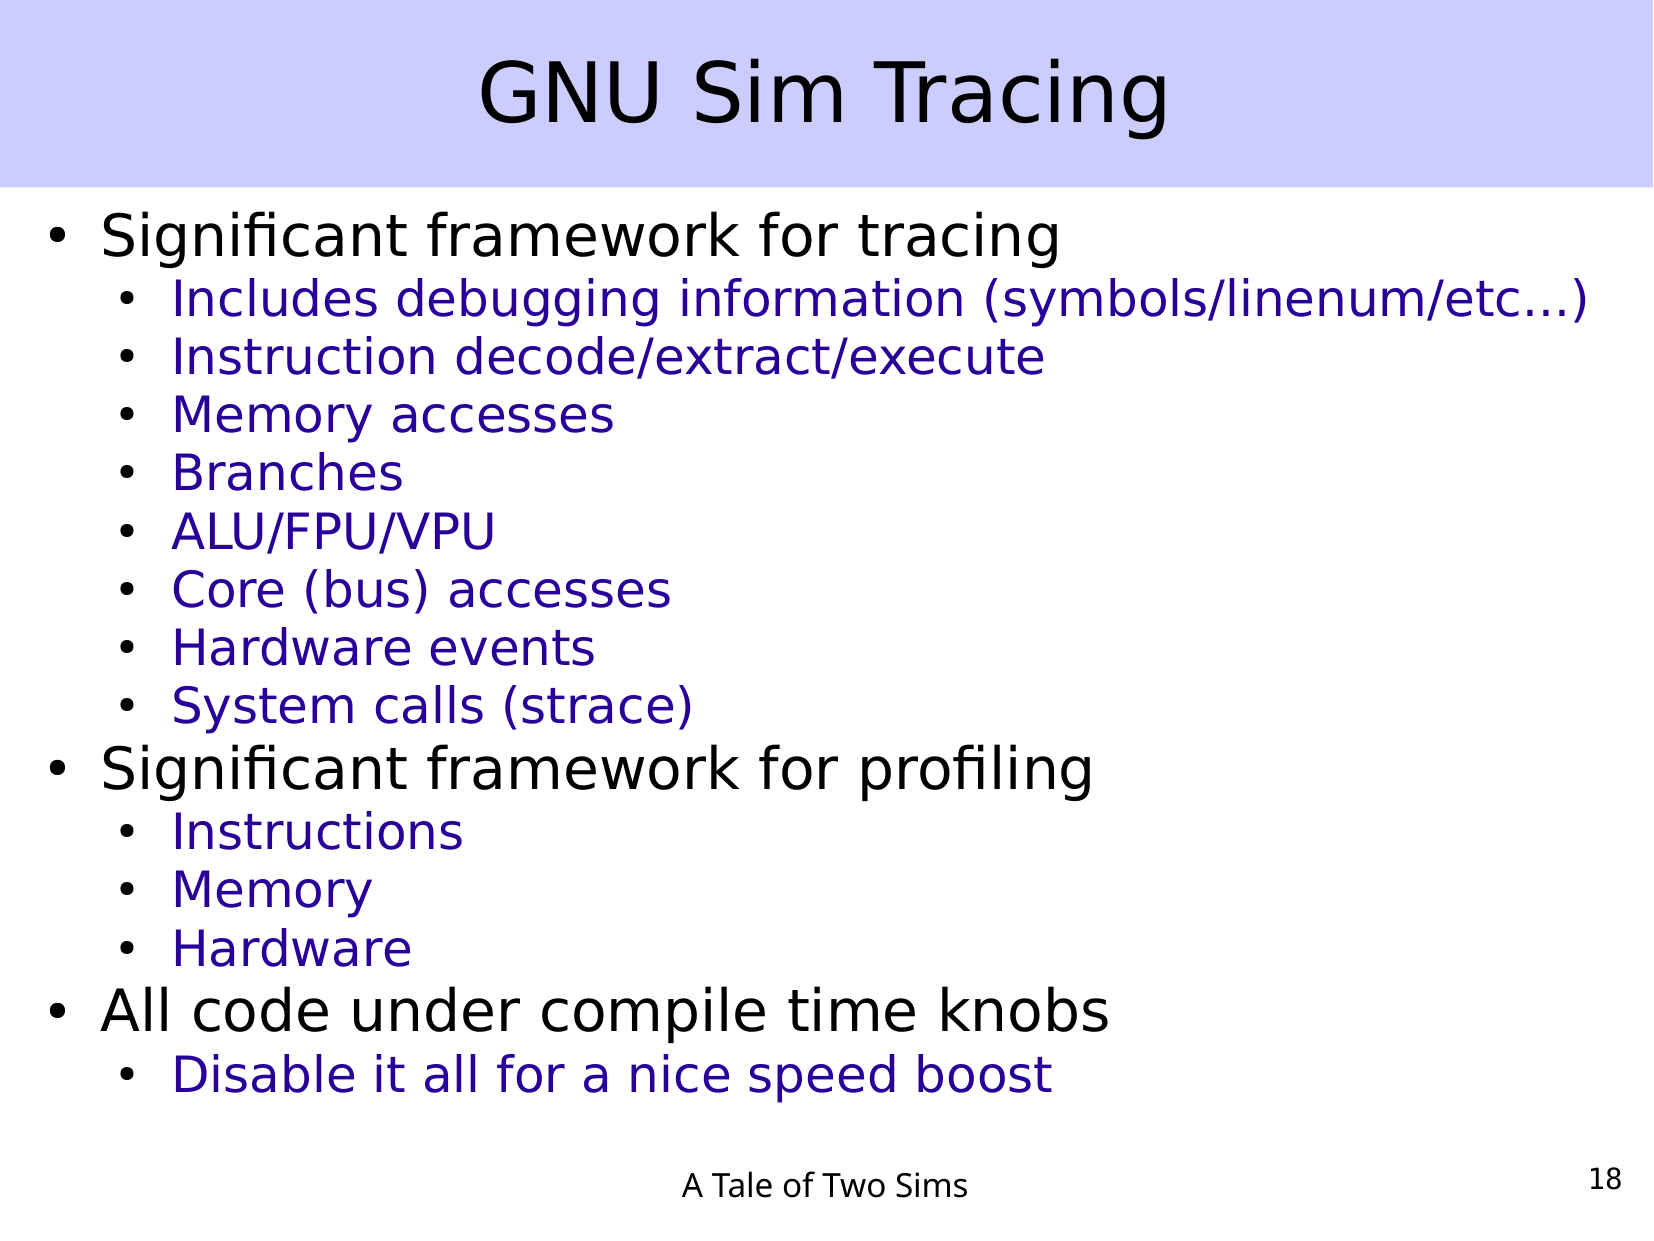

# GNU Sim Tracing
Significant framework for tracing
Includes debugging information (symbols/linenum/etc...)
Instruction decode/extract/execute
Memory accesses
Branches
ALU/FPU/VPU
Core (bus) accesses
Hardware events
System calls (strace)
Significant framework for profiling
Instructions
Memory
Hardware
All code under compile time knobs
Disable it all for a nice speed boost
18